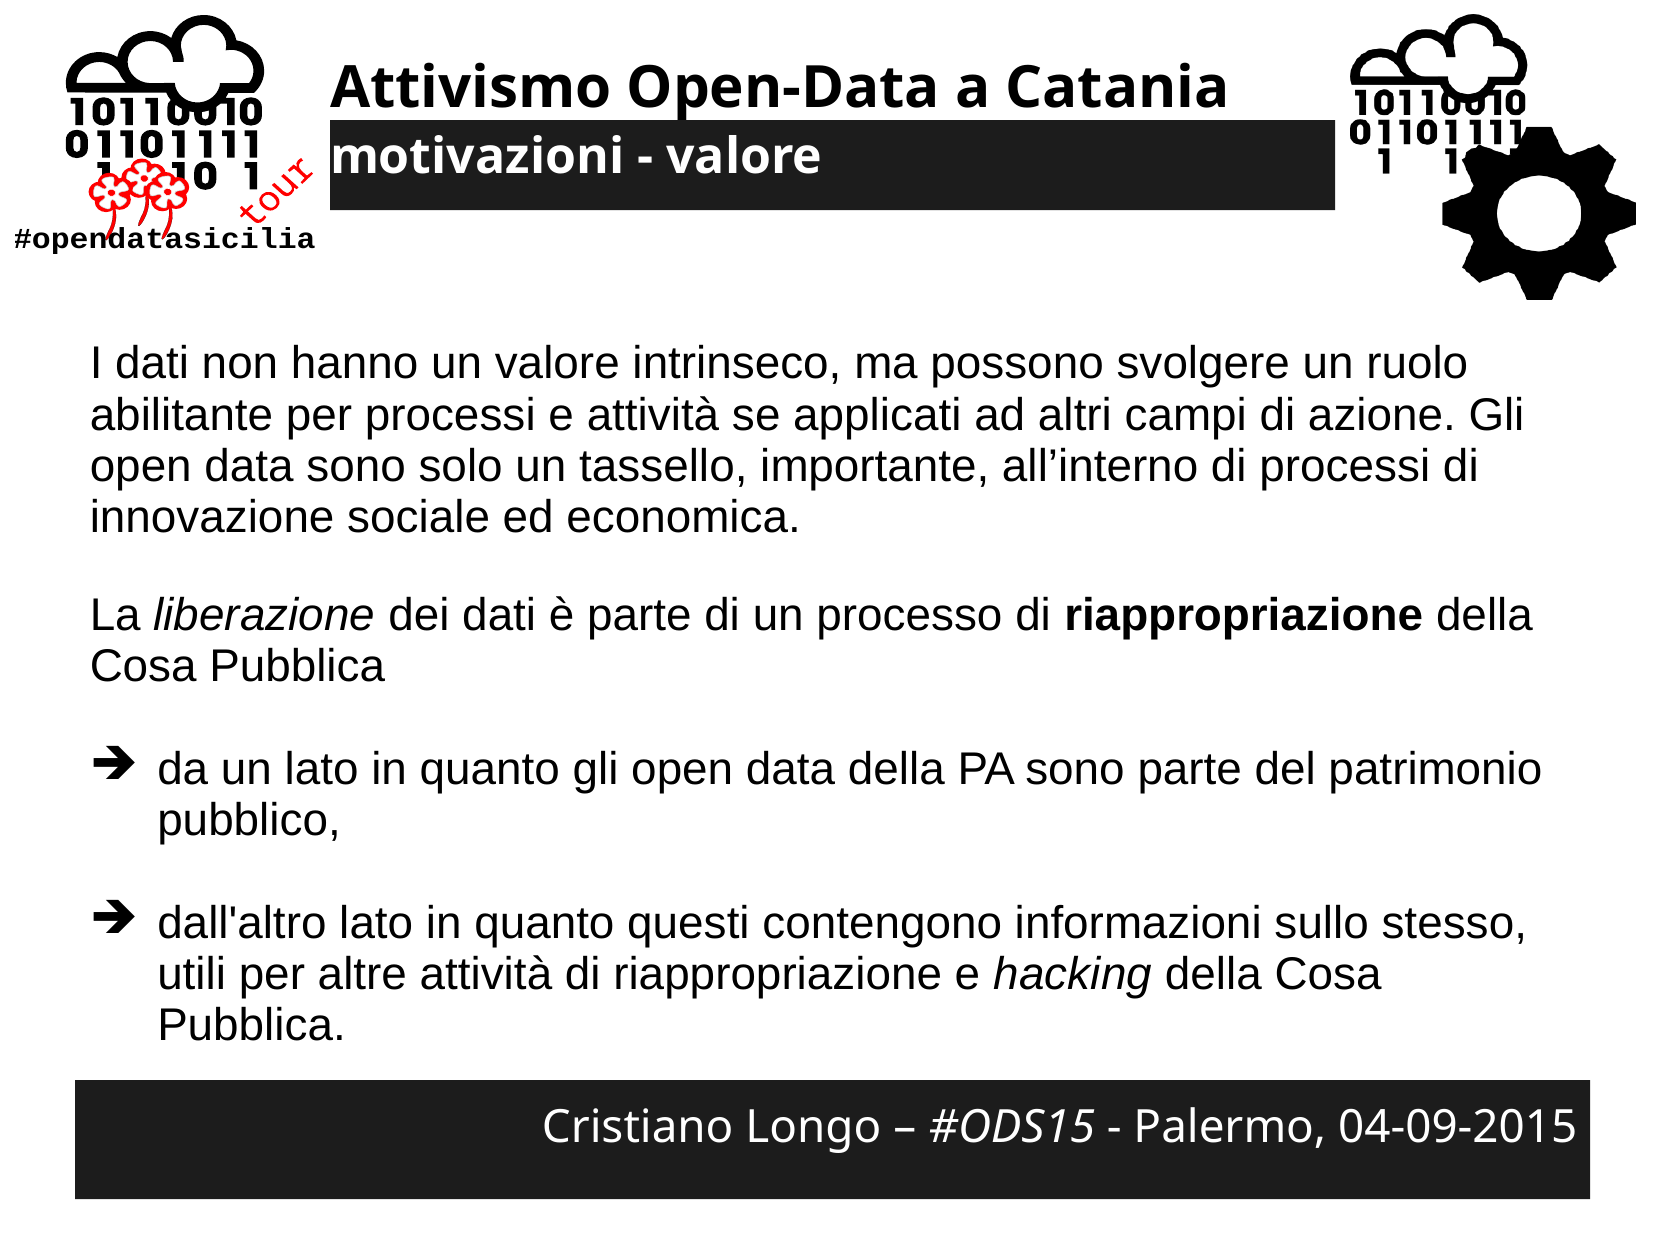

# Attivismo Open-Data a Catania
motivazioni - valore
I dati non hanno un valore intrinseco, ma possono svolgere un ruolo abilitante per processi e attività se applicati ad altri campi di azione. Gli open data sono solo un tassello, importante, all’interno di processi di innovazione sociale ed economica.
La liberazione dei dati è parte di un processo di riappropriazione della Cosa Pubblica
da un lato in quanto gli open data della PA sono parte del patrimonio pubblico,
dall'altro lato in quanto questi contengono informazioni sullo stesso, utili per altre attività di riappropriazione e hacking della Cosa Pubblica.
 Cristiano Longo – #ODS15 - Palermo, 04-09-2015